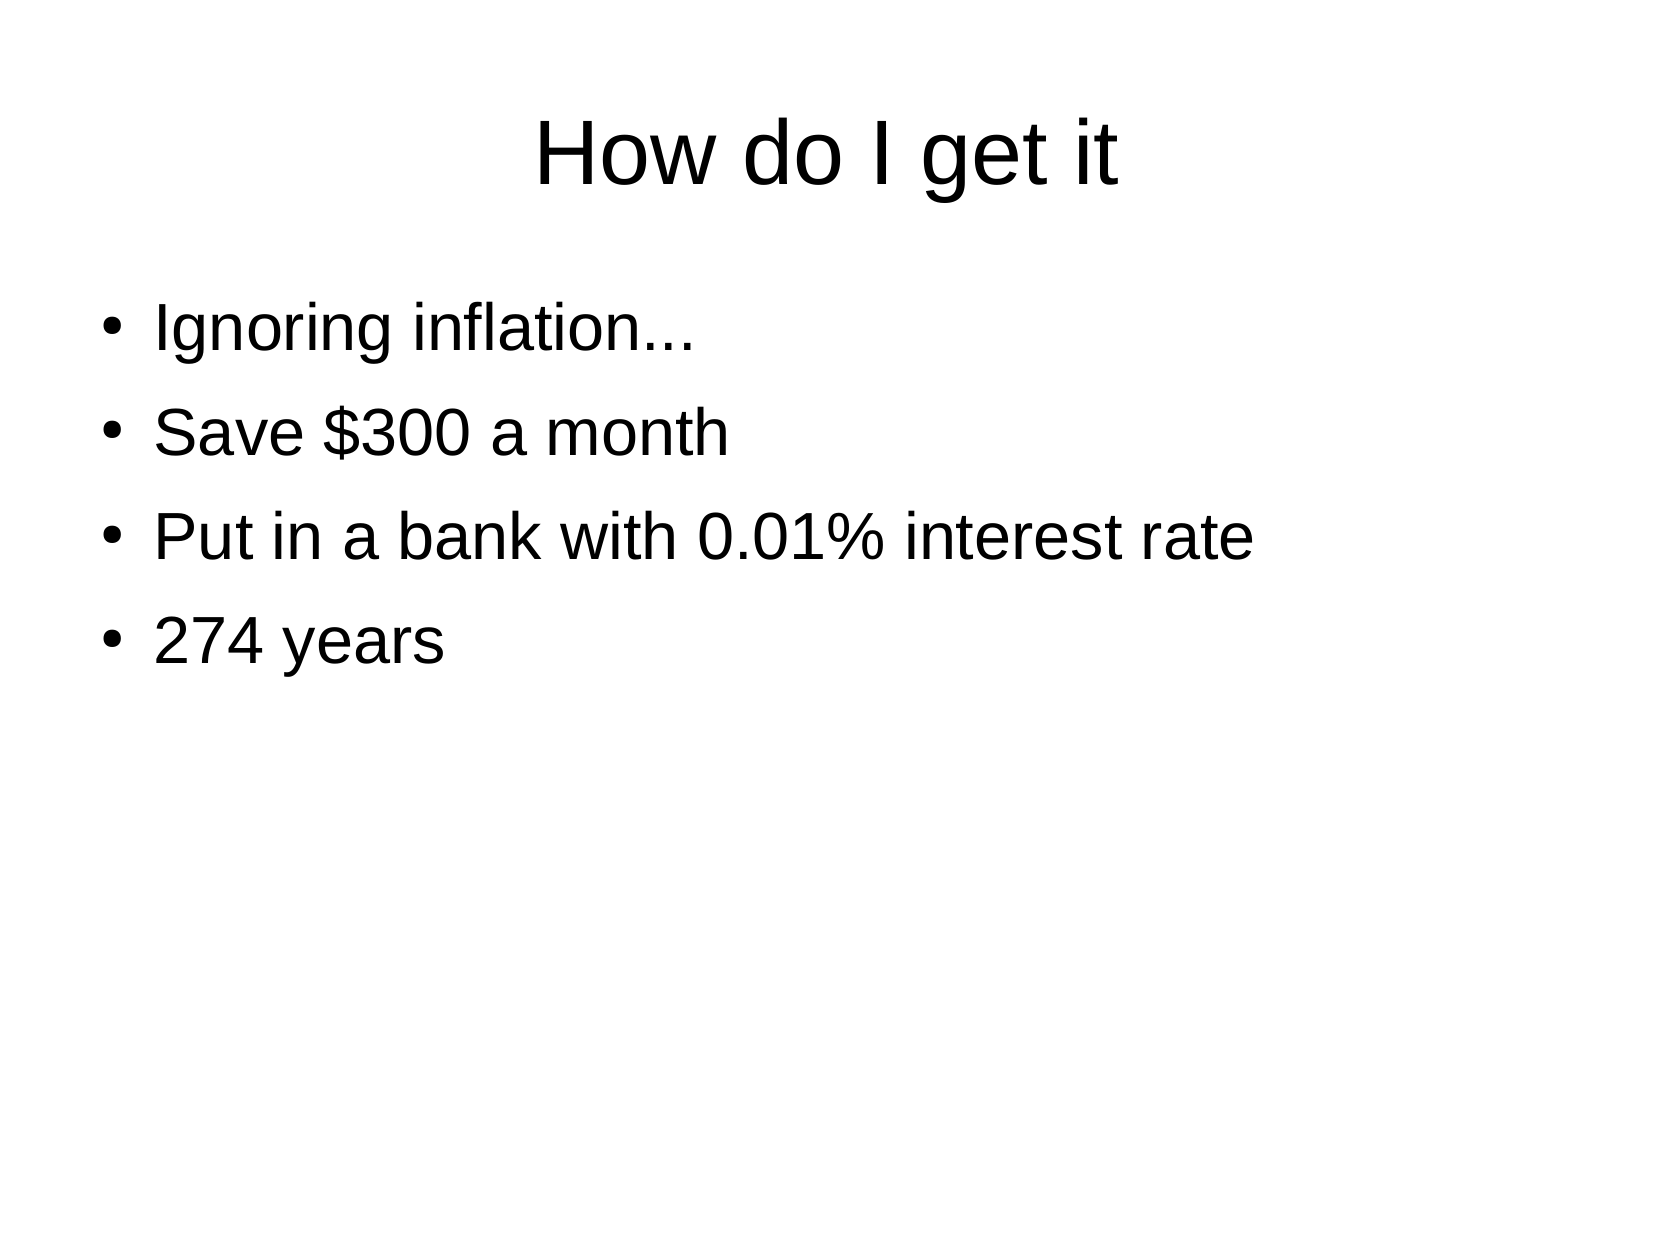

# How do I get it
Ignoring inflation...
Save $300 a month
Put in a bank with 0.01% interest rate
274 years